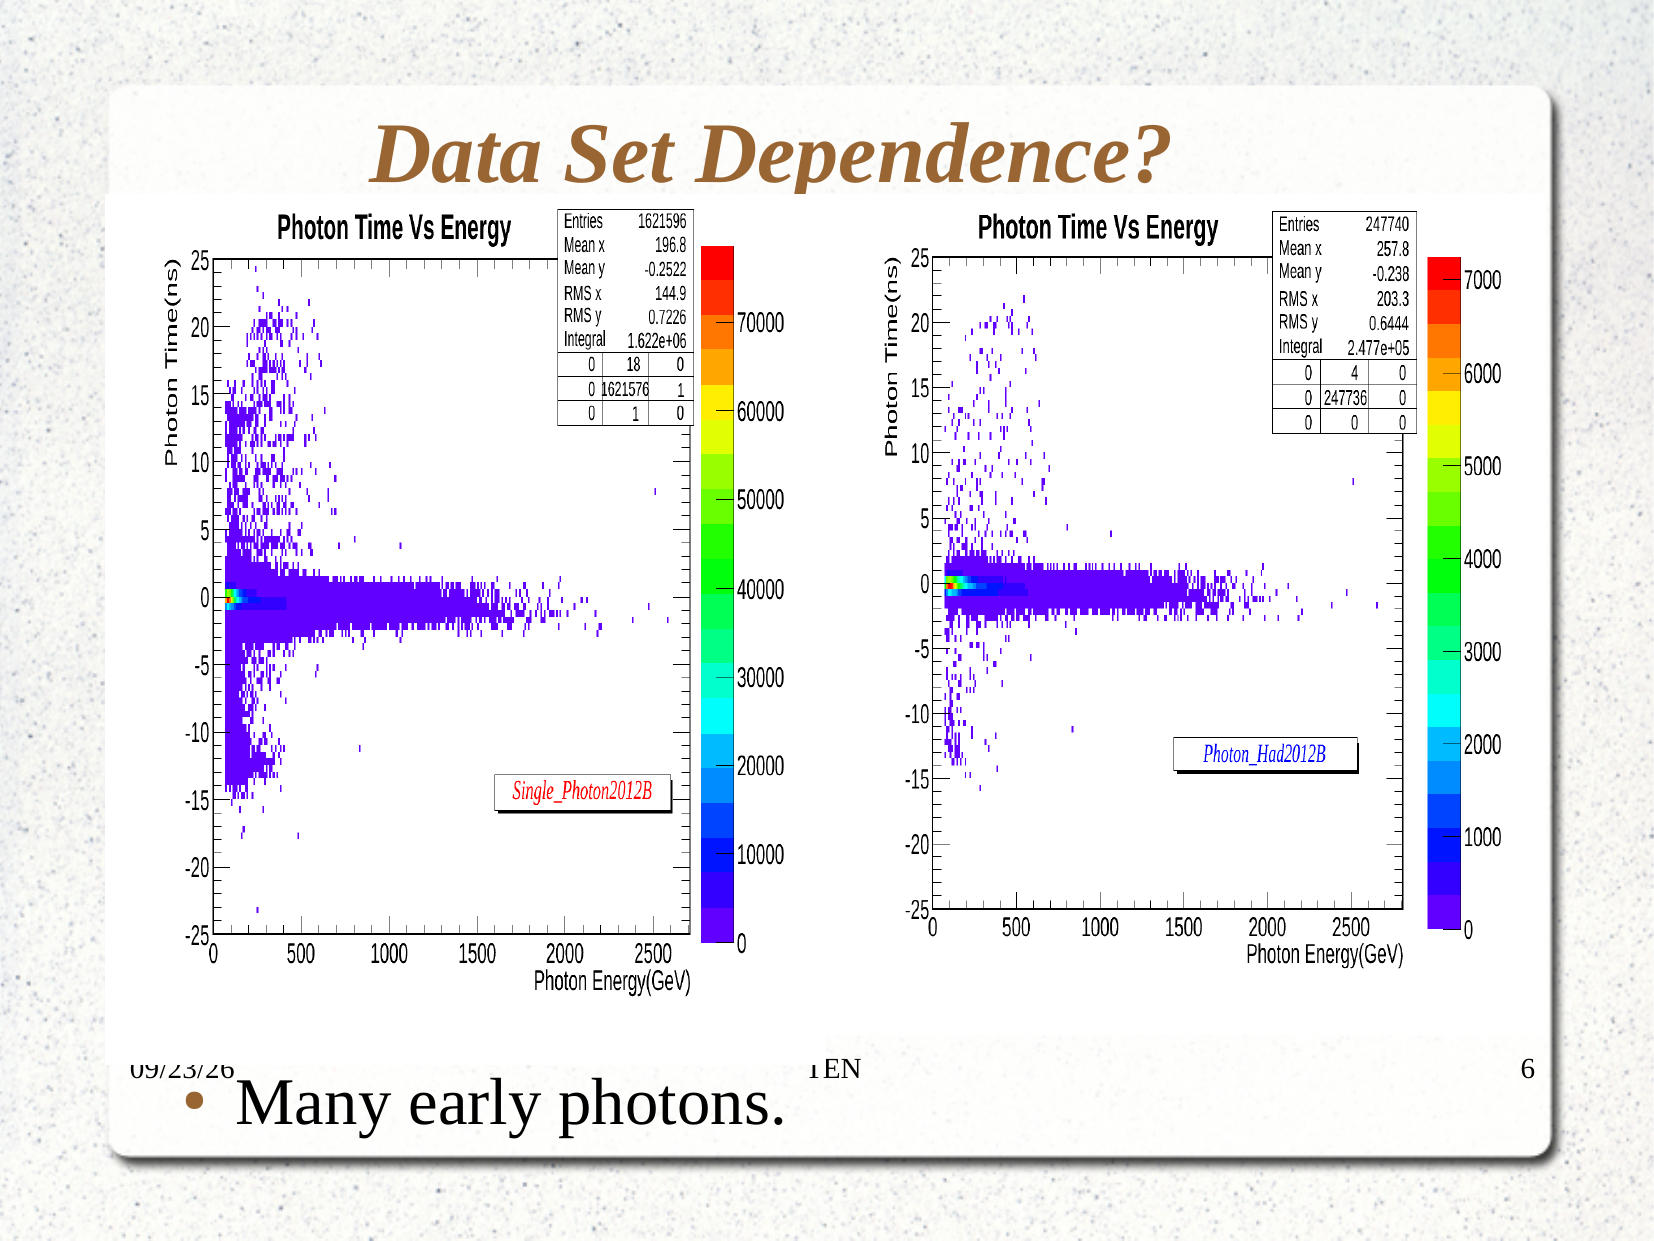

# Data Set Dependence?
TEN
6
Many early photons.